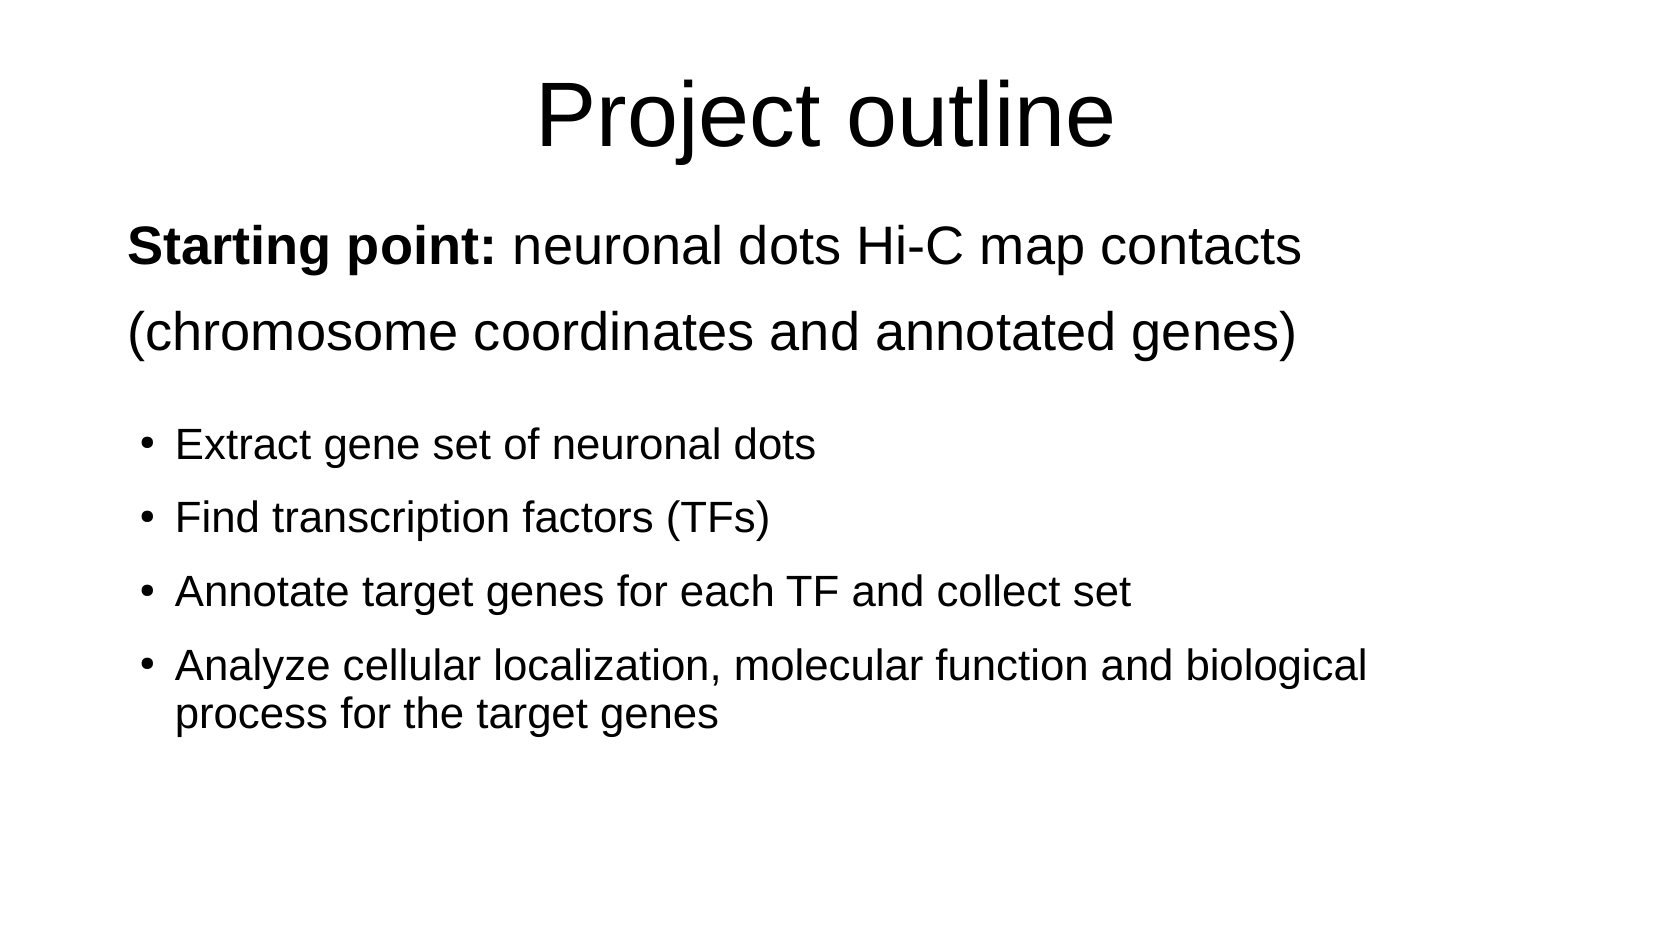

# Project outline
Starting point: neuronal dots Hi-C map contacts
(chromosome coordinates and annotated genes)
Extract gene set of neuronal dots
Find transcription factors (TFs)
Annotate target genes for each TF and collect set
Analyze cellular localization, molecular function and biological process for the target genes